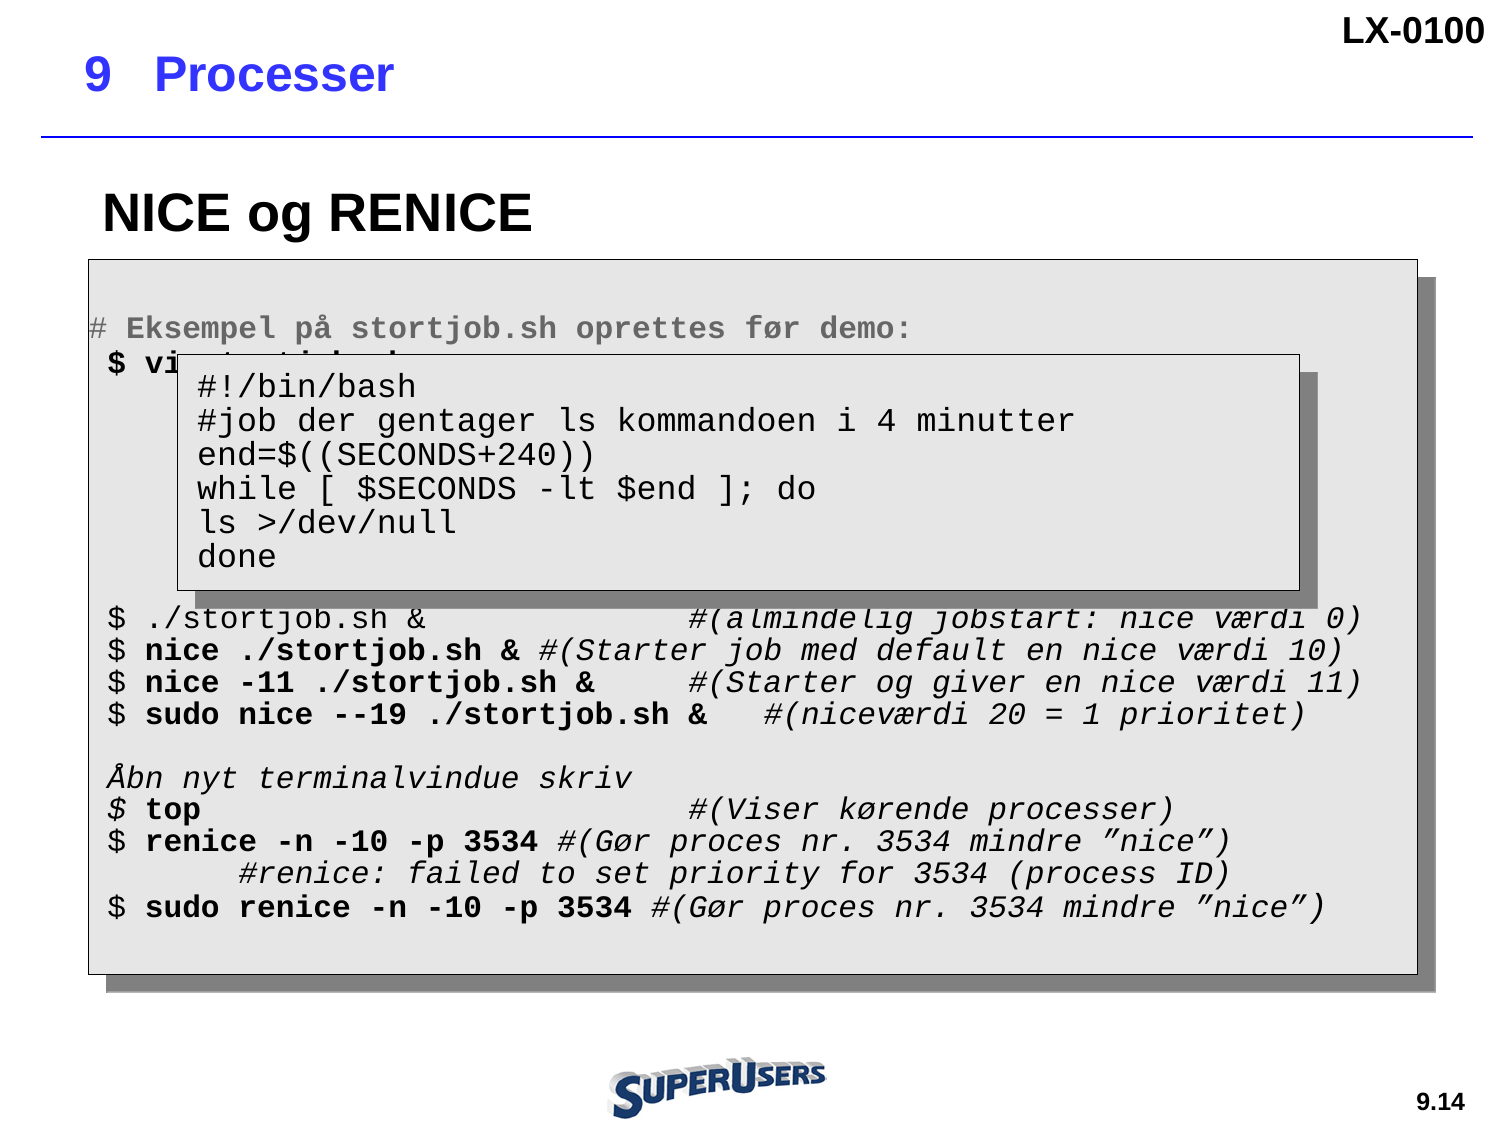

# 9 Processer
NICE og RENICE
# Eksempel på stortjob.sh oprettes før demo:
 $ vi stortjob.sh
 $ ./stortjob.sh &		#(almindelig jobstart: nice værdi 0)
 $ nice ./stortjob.sh & #(Starter job med default en nice værdi 10)
 $ nice -11 ./stortjob.sh & 	#(Starter og giver en nice værdi 11)
 $ sudo nice --19 ./stortjob.sh & #(niceværdi 20 = 1 prioritet)
 Åbn nyt terminalvindue skriv
 $ top				#(Viser kørende processer)
 $ renice -n -10 -p 3534 #(Gør proces nr. 3534 mindre ”nice”)
	#renice: failed to set priority for 3534 (process ID)
 $ sudo renice -n -10 -p 3534 #(Gør proces nr. 3534 mindre ”nice”)
 #!/bin/bash
 #job der gentager ls kommandoen i 4 minutter
 end=$((SECONDS+240))
 while [ $SECONDS -lt $end ]; do
 ls >/dev/null
 done